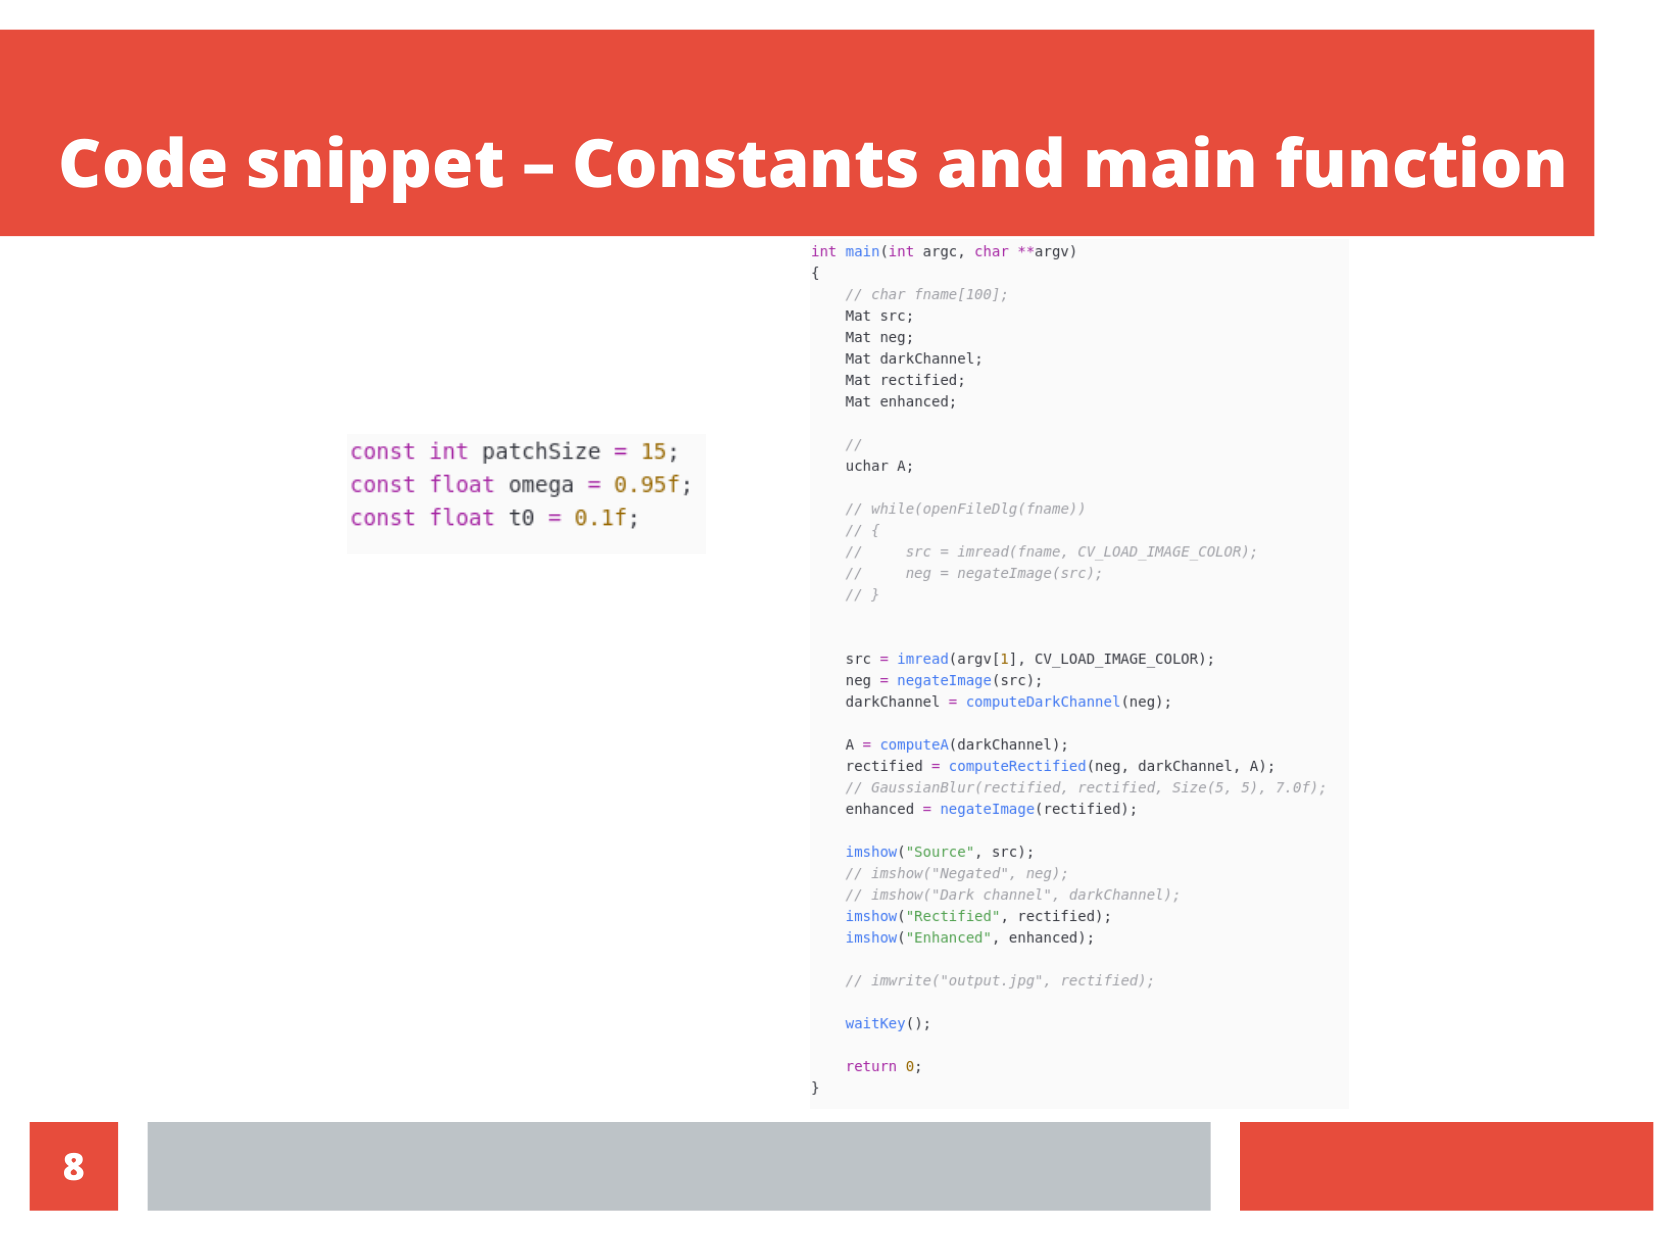

# Code snippet – Constants and main function
8